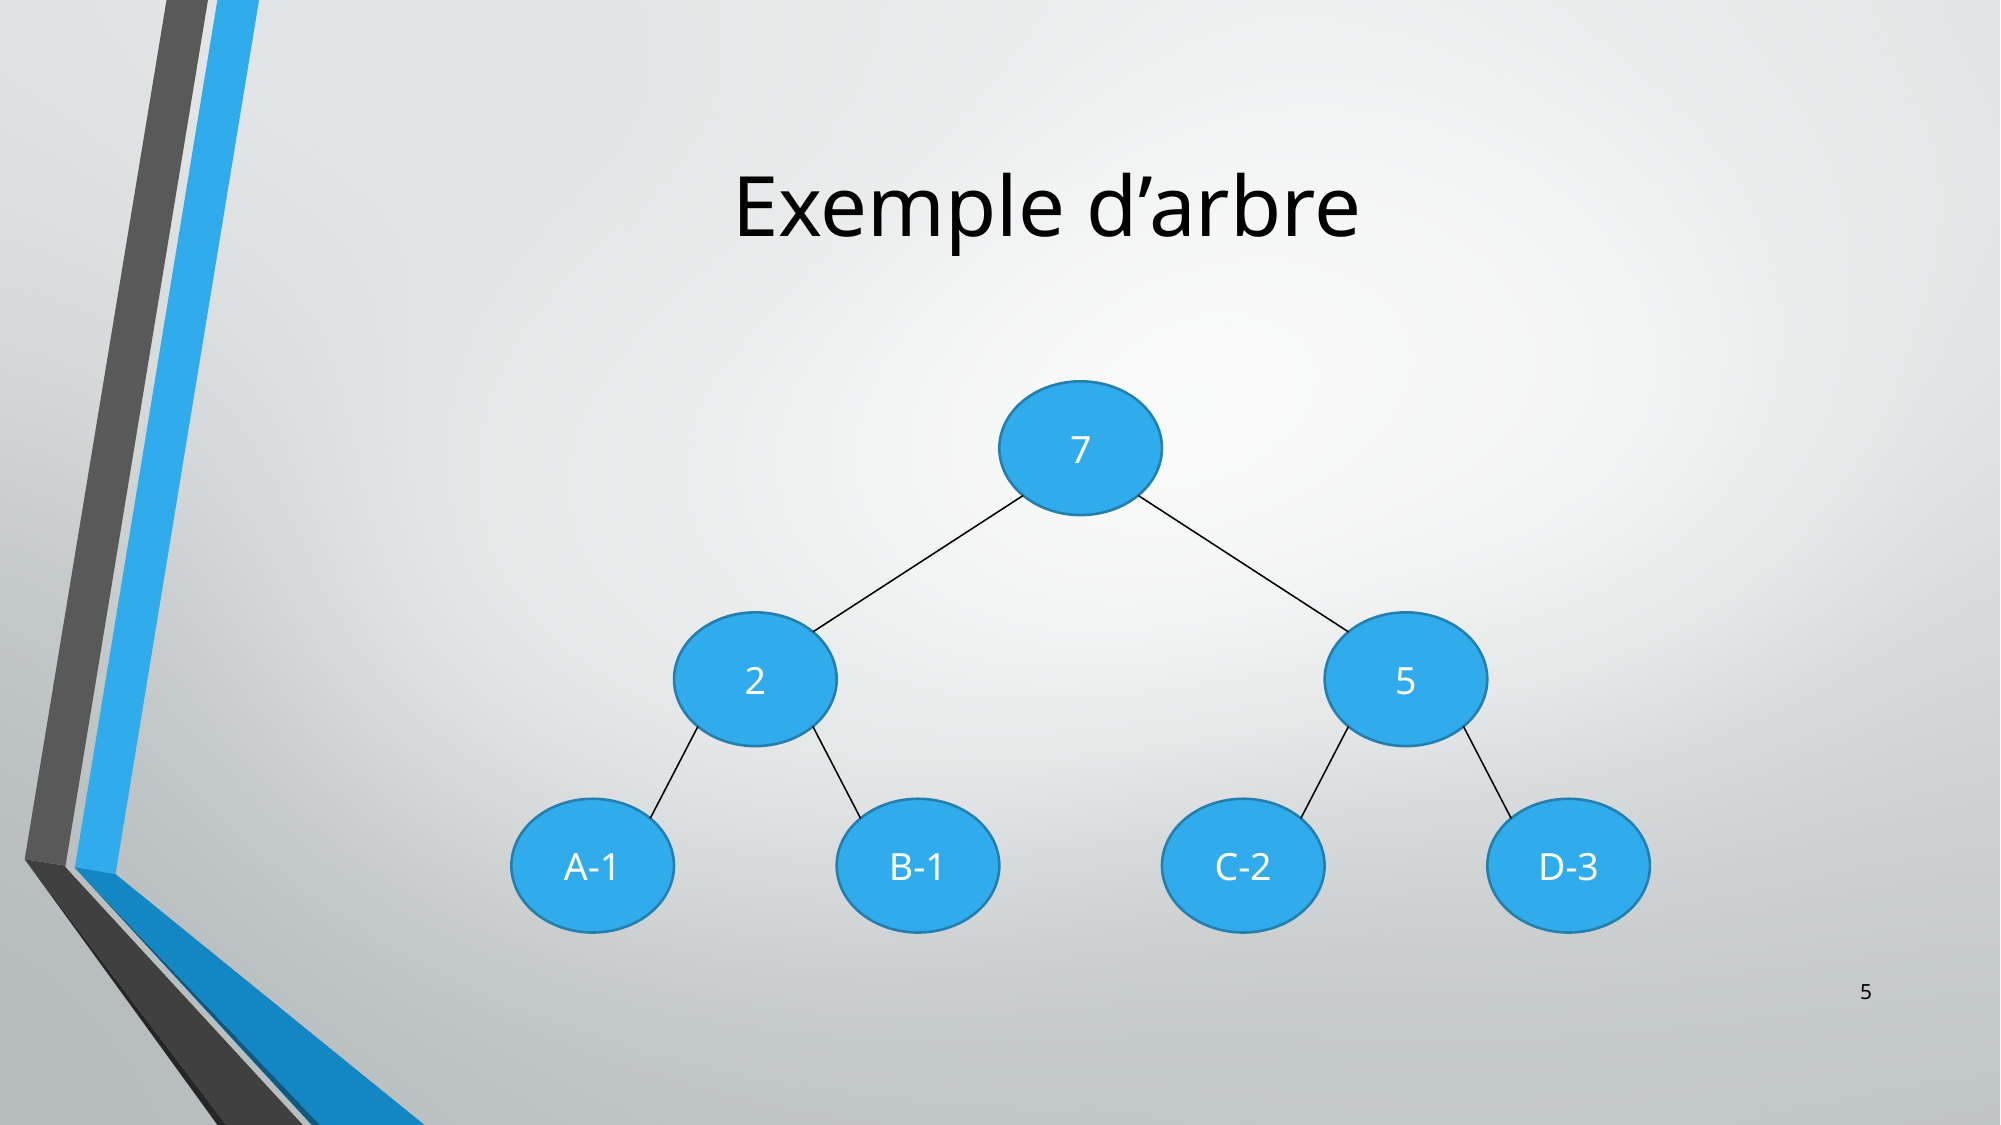

# Exemple d’arbre
7
2
5
A-1
B-1
C-2
D-3
5
LP LL - Algorithme de Huffman